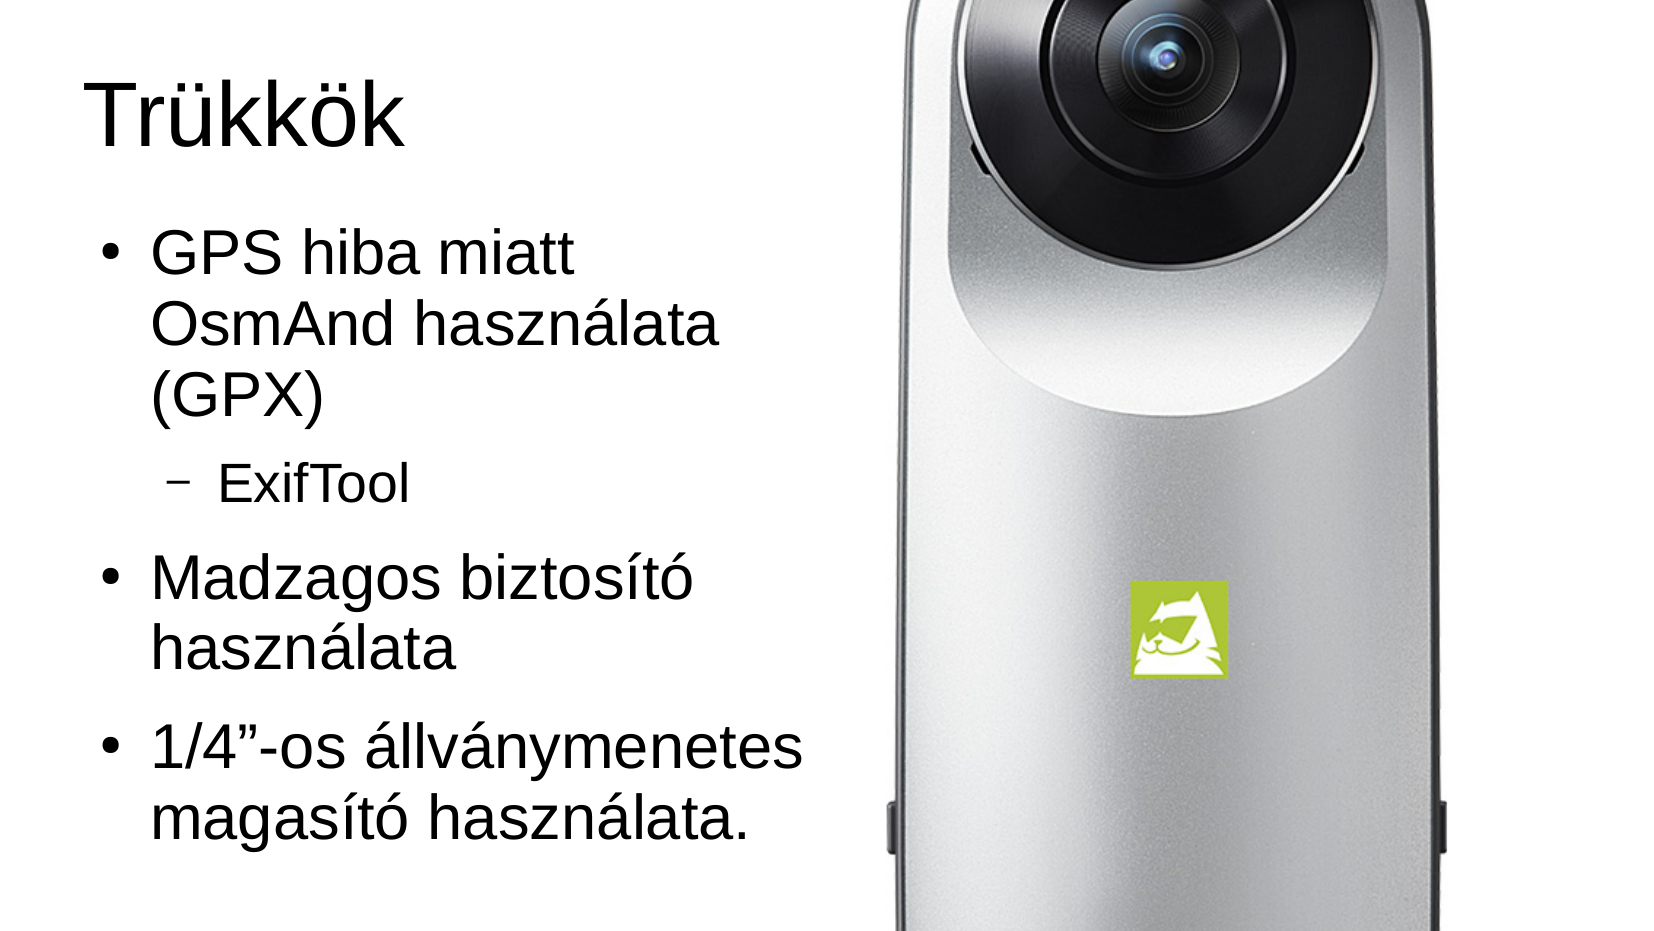

# Trükkök
GPS hiba miatt OsmAnd használata (GPX)
ExifTool
Madzagos biztosító használata
1/4”-os állványmenetes magasító használata.